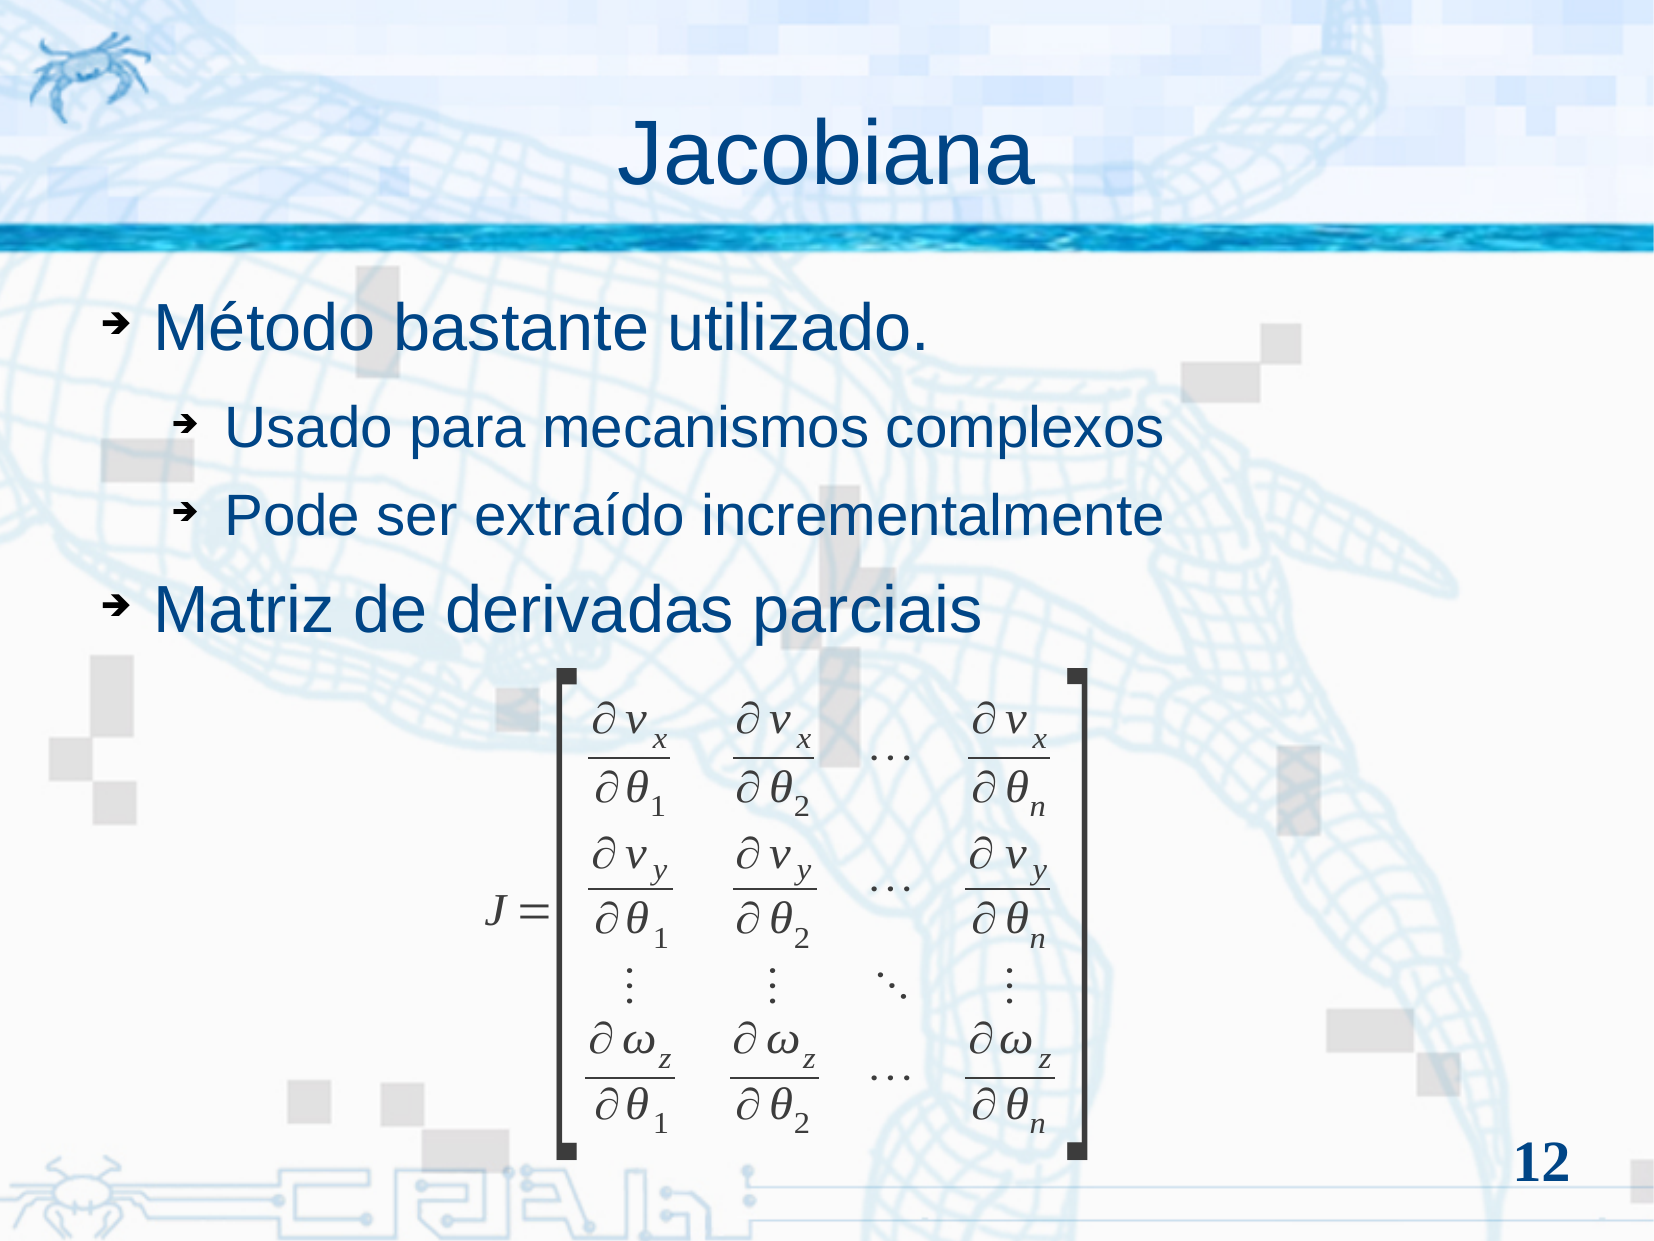

# Jacobiana
Método bastante utilizado.
Usado para mecanismos complexos
Pode ser extraído incrementalmente
Matriz de derivadas parciais
12